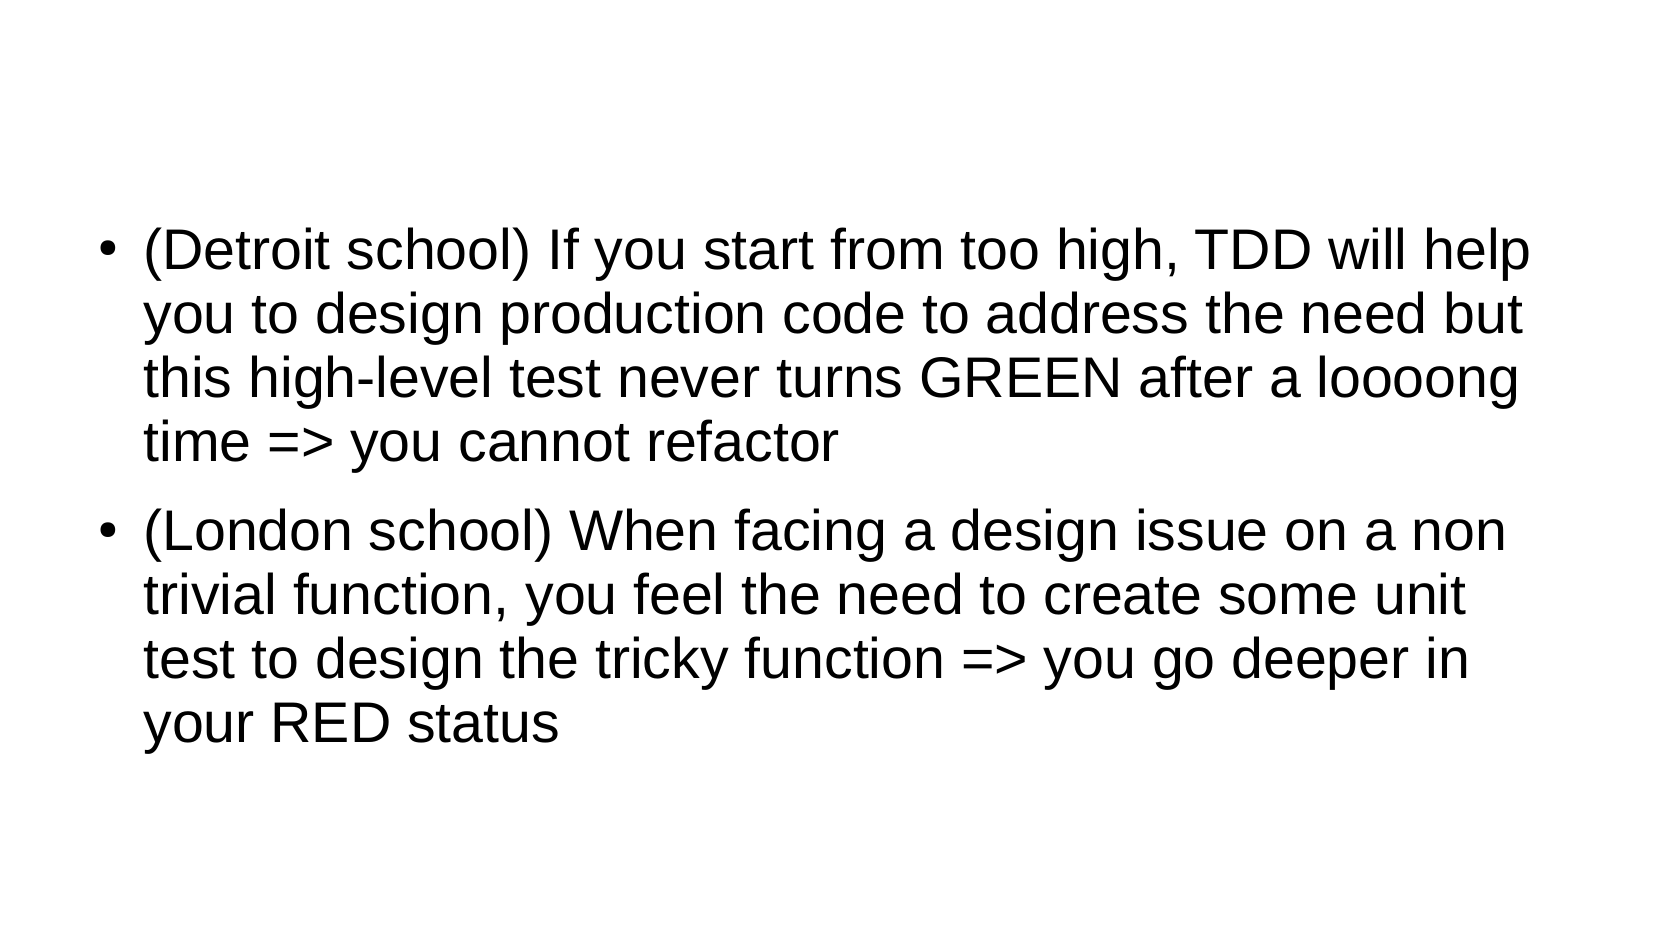

#
(Detroit school) If you start from too high, TDD will help you to design production code to address the need but this high-level test never turns GREEN after a loooong time => you cannot refactor
(London school) When facing a design issue on a non trivial function, you feel the need to create some unit test to design the tricky function => you go deeper in your RED status